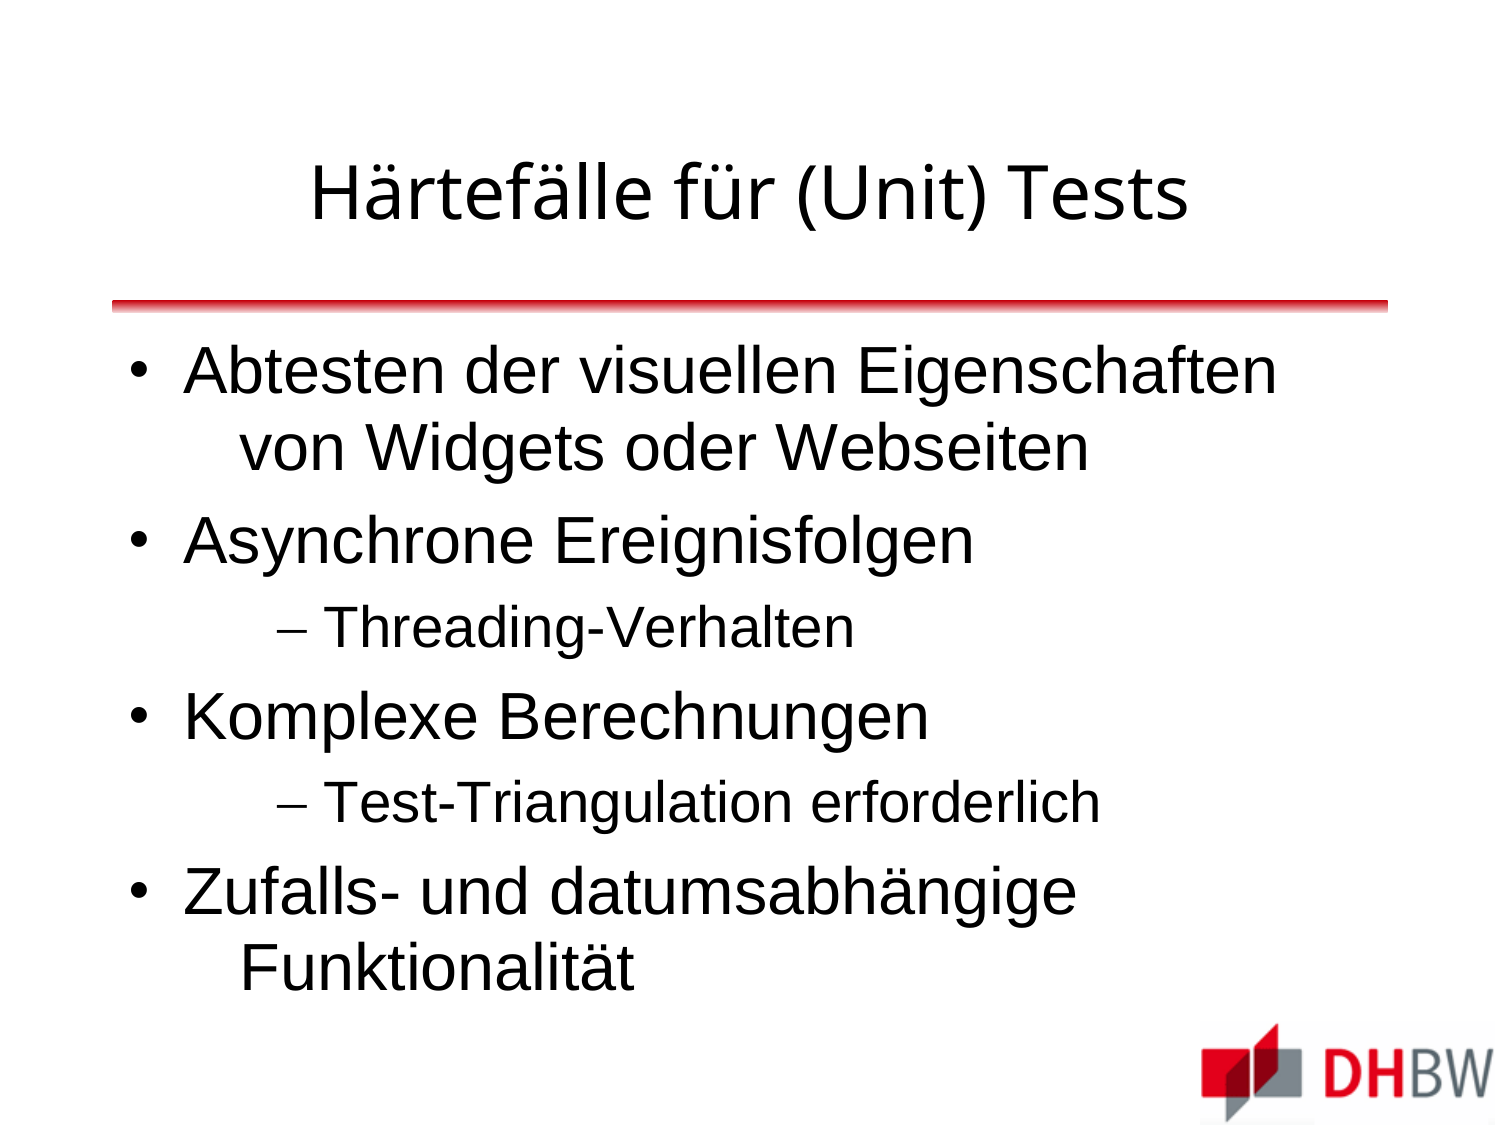

# Härtefälle für (Unit) Tests
Abtesten der visuellen Eigenschaften von Widgets oder Webseiten
Asynchrone Ereignisfolgen
Threading-Verhalten
Komplexe Berechnungen
Test-Triangulation erforderlich
Zufalls- und datumsabhängige Funktionalität